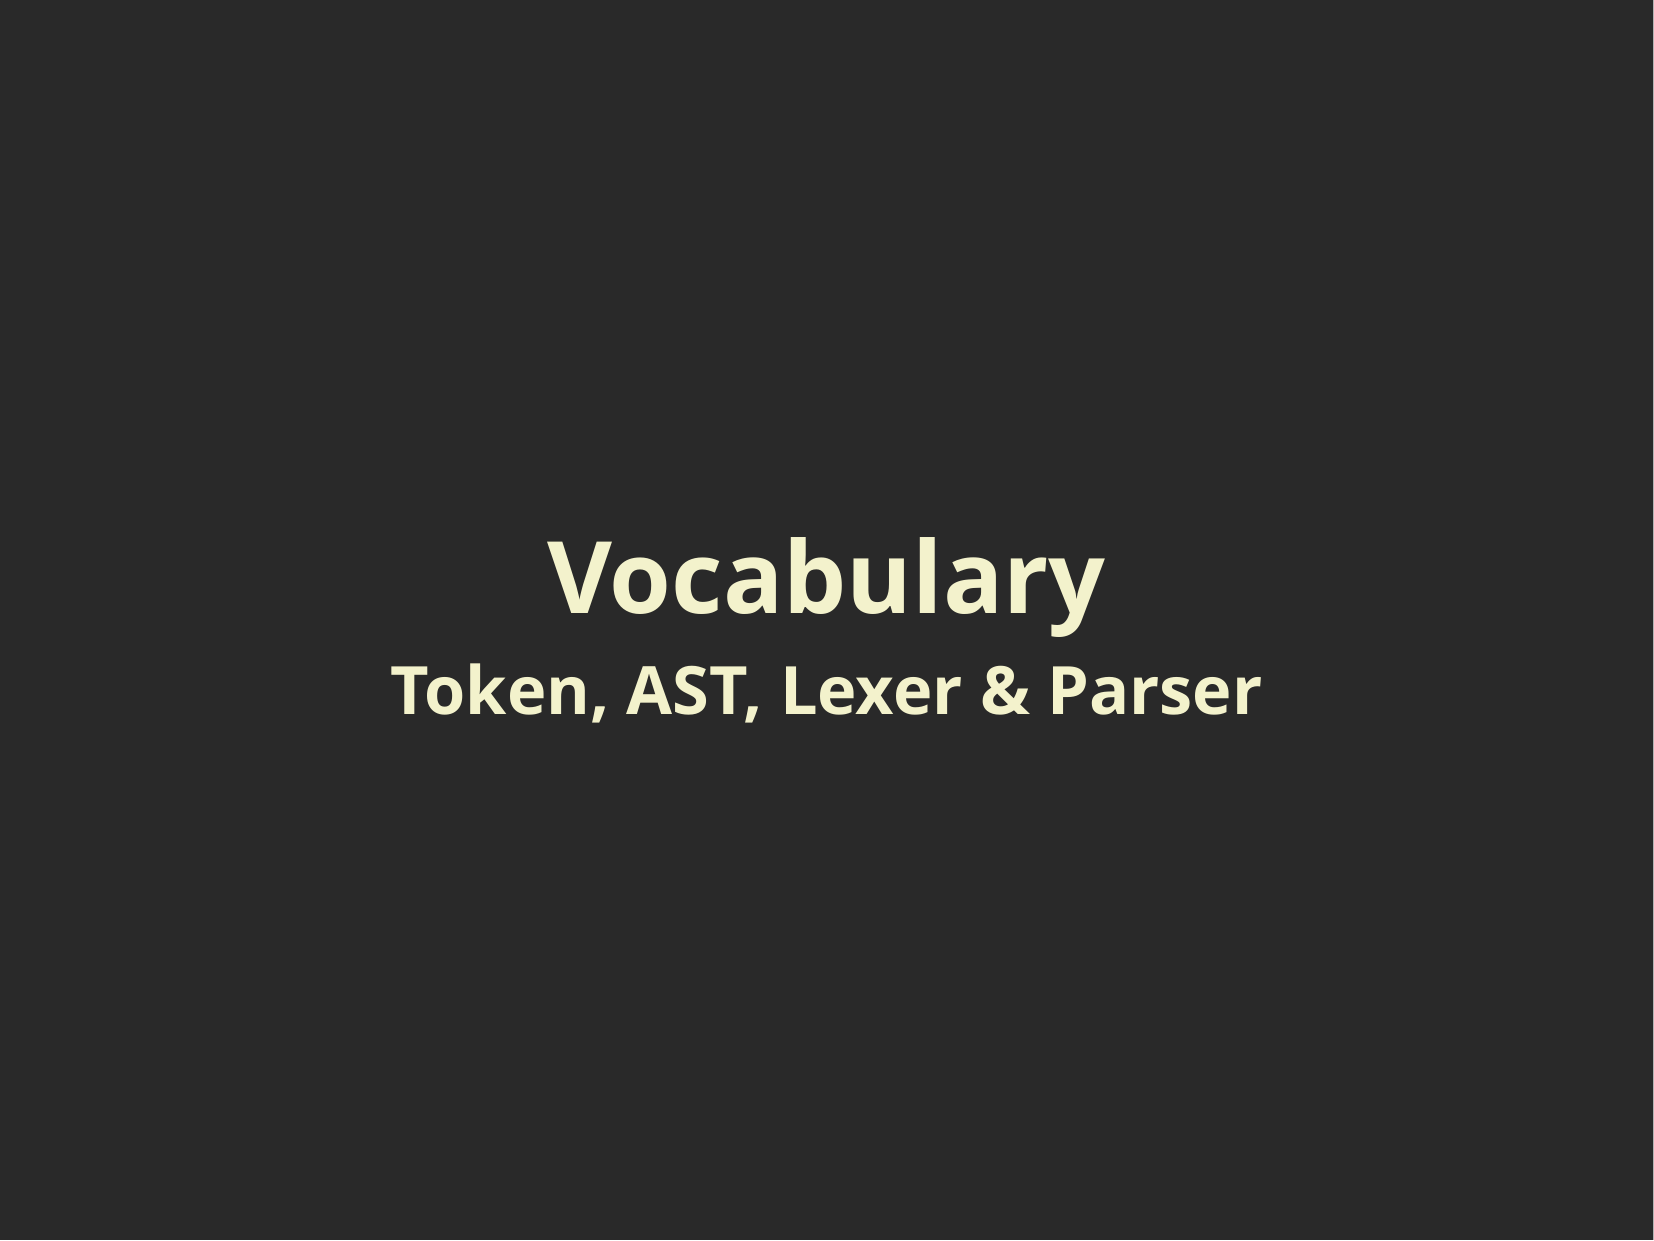

# Vocabulary
Token, AST, Lexer & Parser